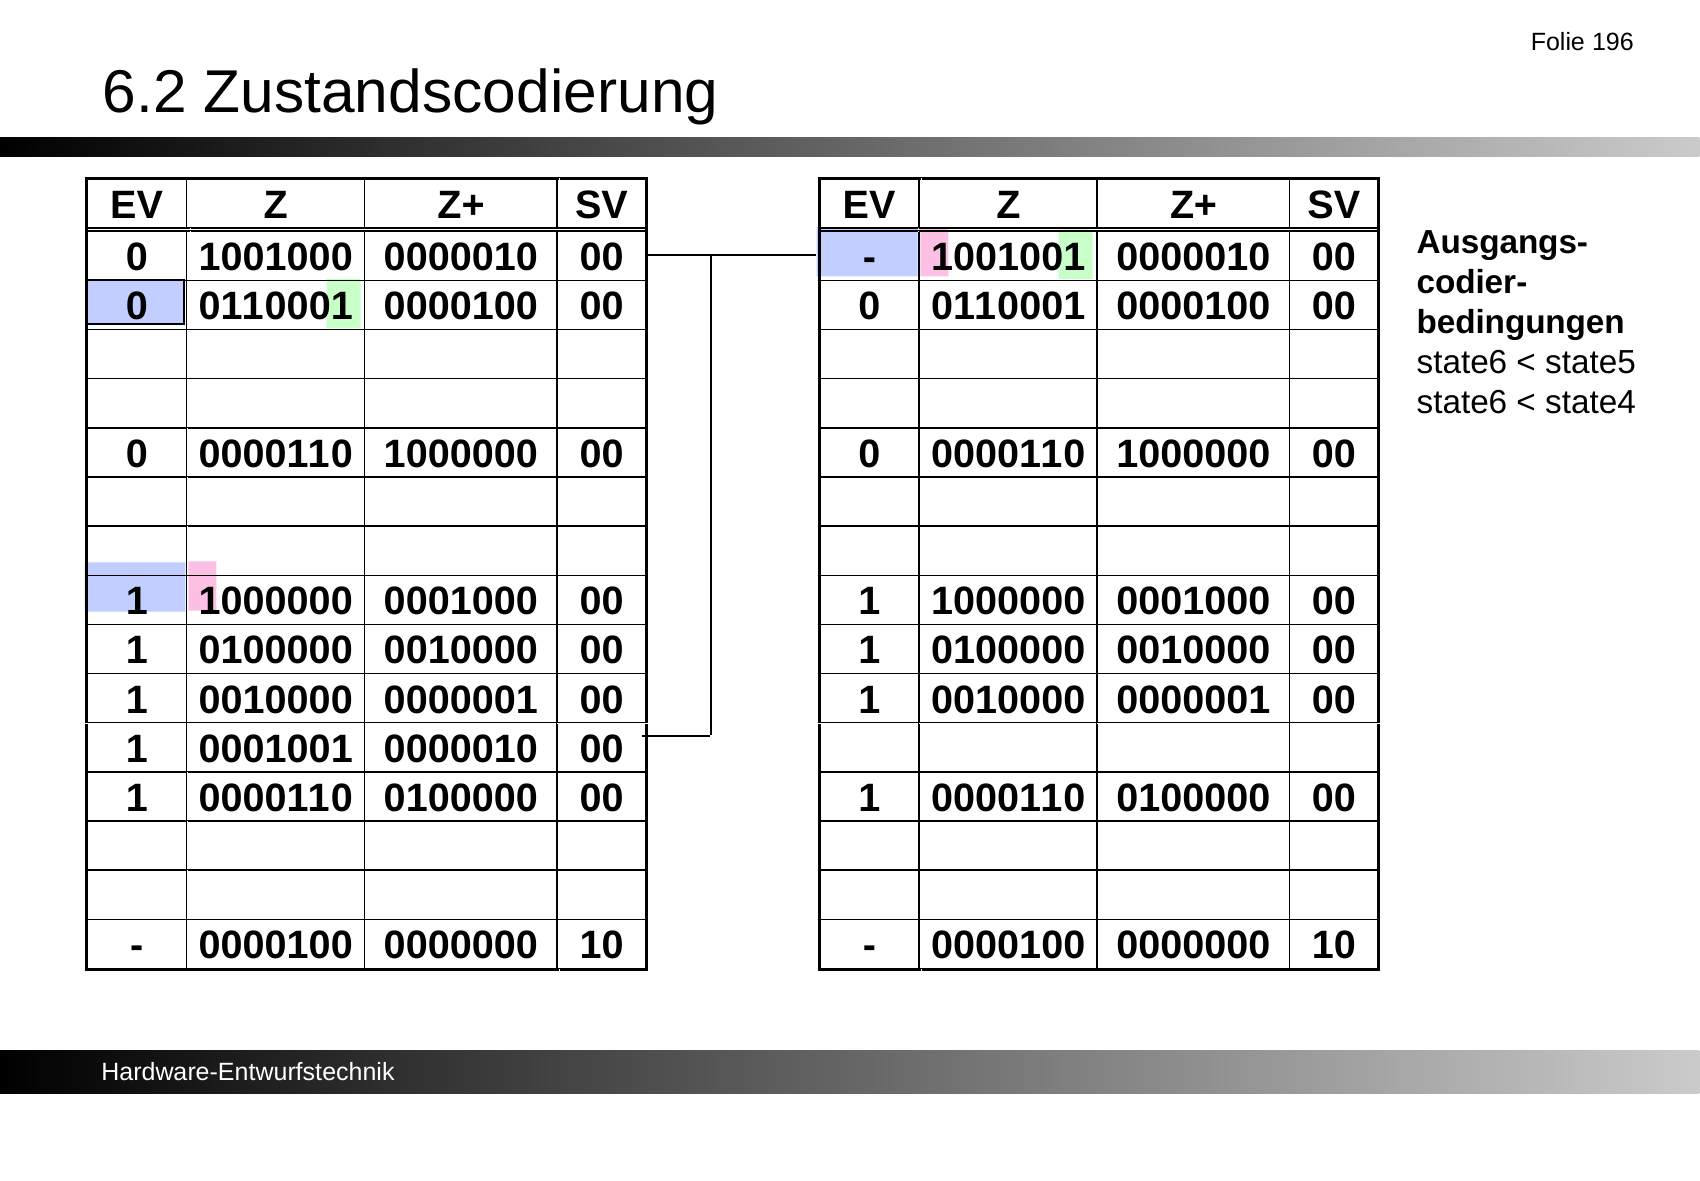

# 6.2 Zustandscodierung
Ausgangs-
codier-
bedingungen
state6 < state5
state6 < state4